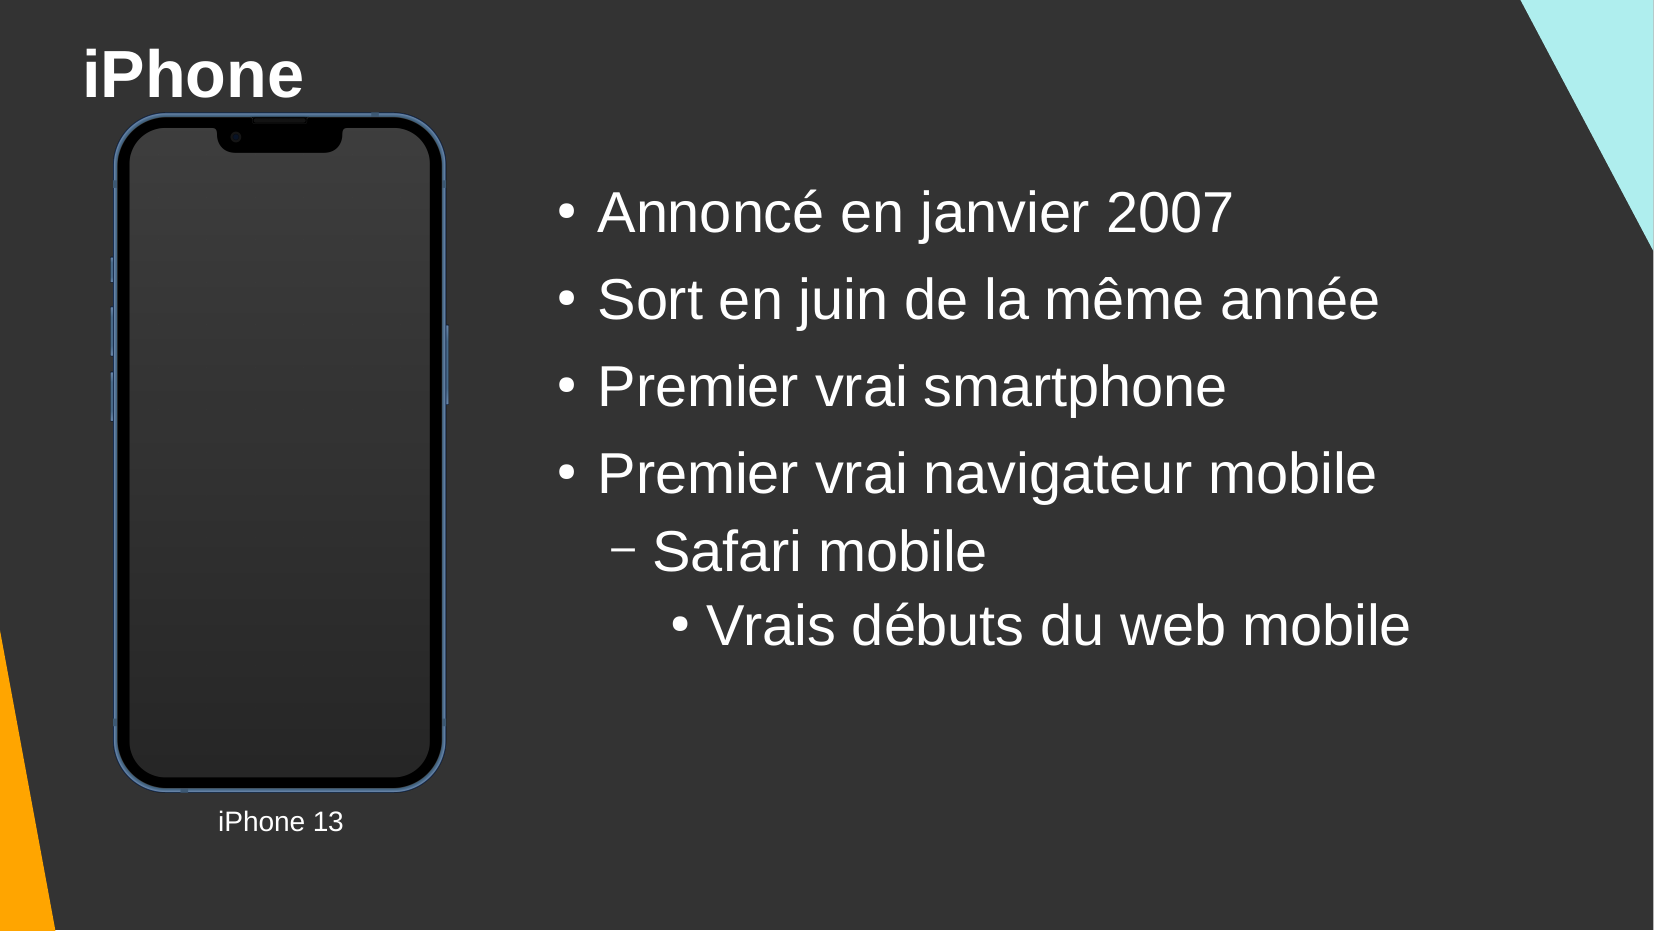

# iPhone
Annoncé en janvier 2007
Sort en juin de la même année
Premier vrai smartphone
Premier vrai navigateur mobile
Safari mobile
Vrais débuts du web mobile
iPhone 13